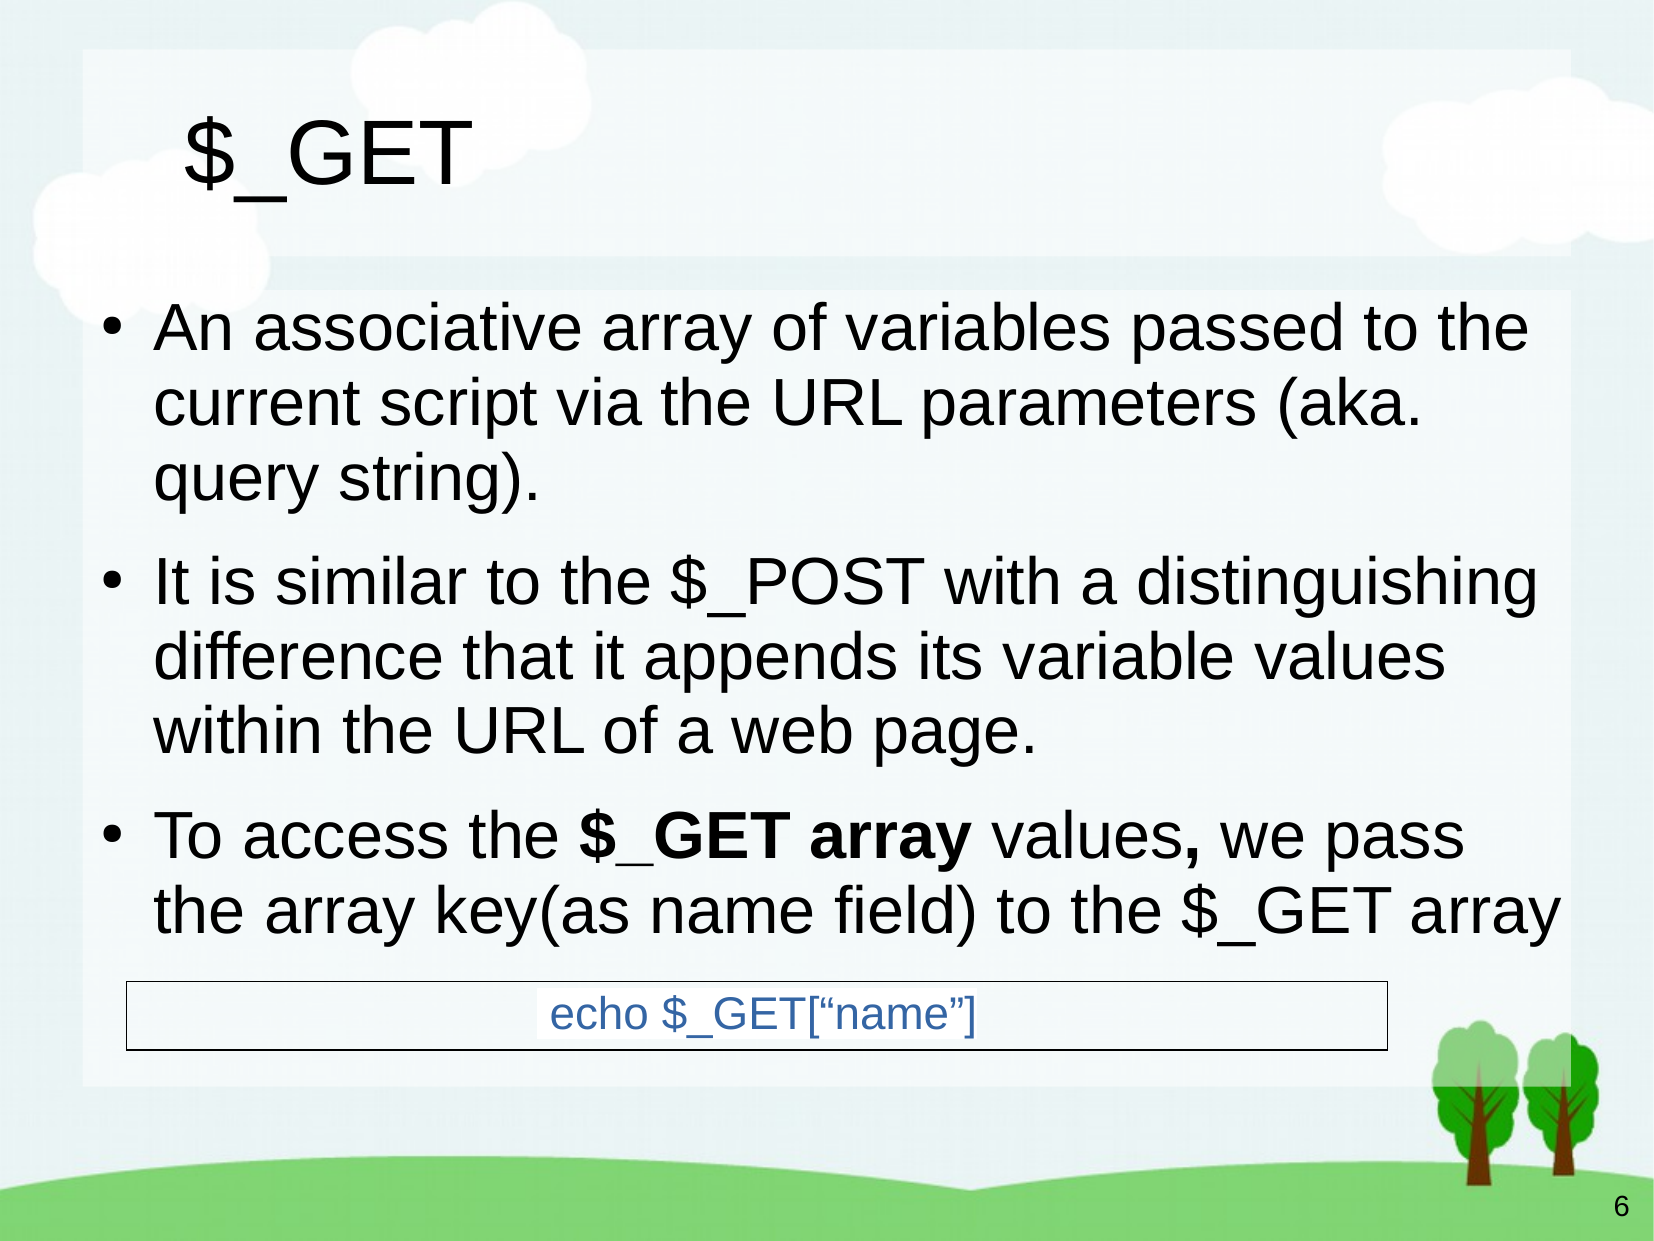

# $_GET
An associative array of variables passed to the current script via the URL parameters (aka. query string).
It is similar to the $_POST with a distinguishing difference that it appends its variable values within the URL of a web page.
To access the $_GET array values, we pass the array key(as name field) to the $_GET array
| echo $\_GET[“name”] |
| --- |
6